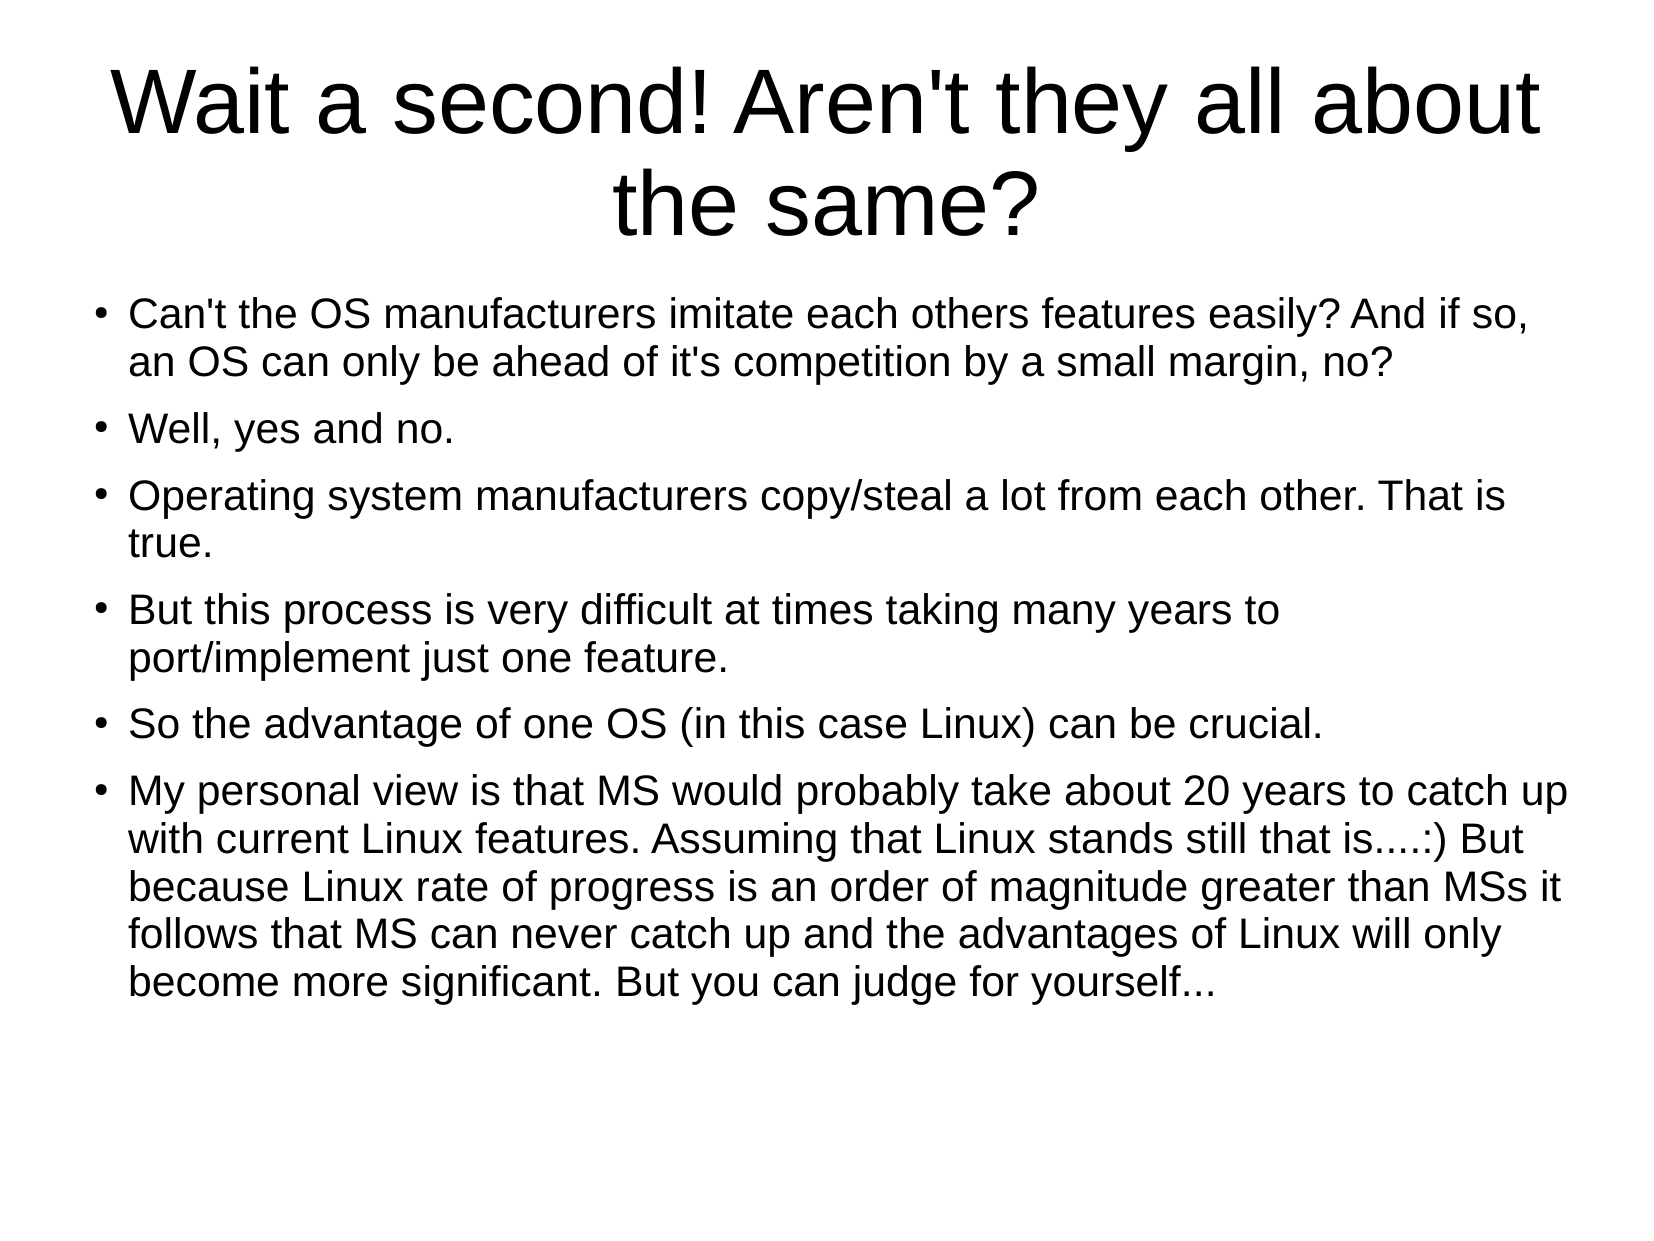

# Wait a second! Aren't they all about the same?
Can't the OS manufacturers imitate each others features easily? And if so, an OS can only be ahead of it's competition by a small margin, no?
Well, yes and no.
Operating system manufacturers copy/steal a lot from each other. That is true.
But this process is very difficult at times taking many years to port/implement just one feature.
So the advantage of one OS (in this case Linux) can be crucial.
My personal view is that MS would probably take about 20 years to catch up with current Linux features. Assuming that Linux stands still that is....:) But because Linux rate of progress is an order of magnitude greater than MSs it follows that MS can never catch up and the advantages of Linux will only become more significant. But you can judge for yourself...